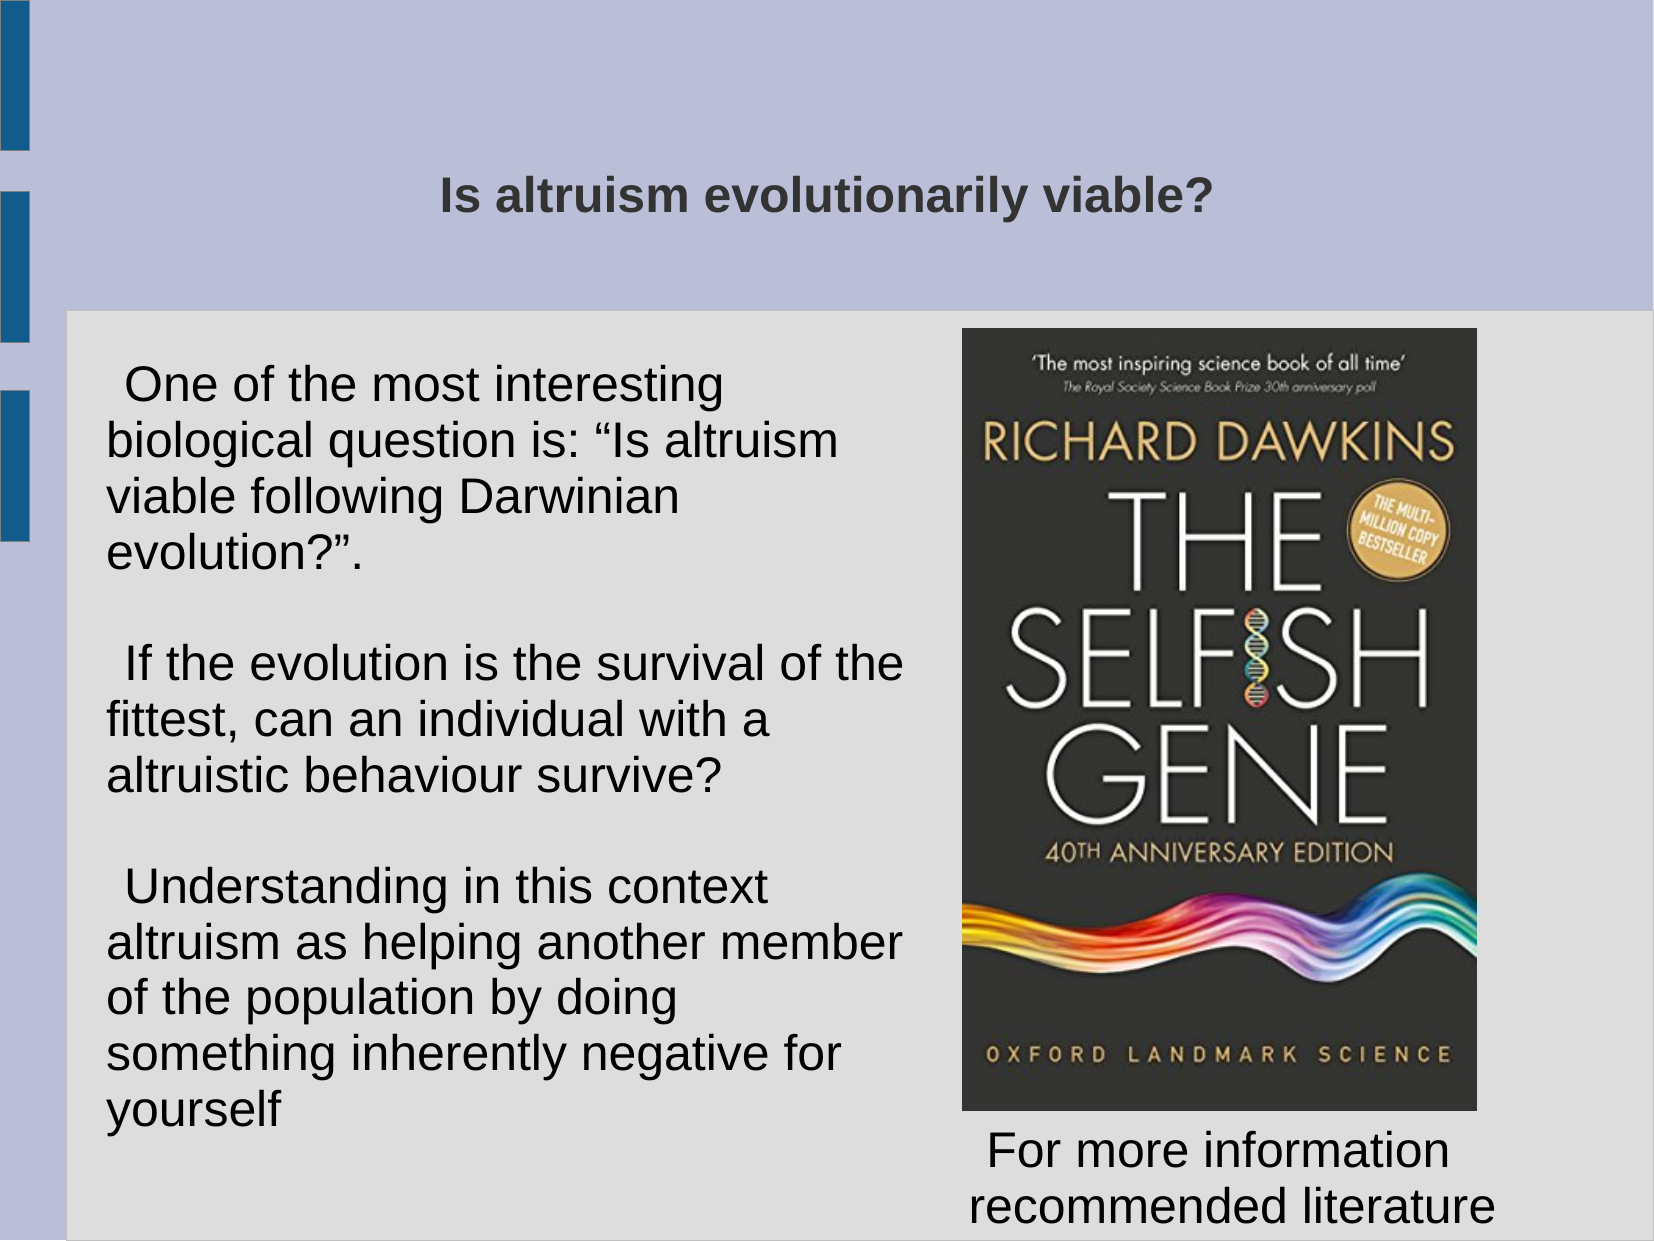

# Is altruism evolutionarily viable?
One of the most interesting biological question is: “Is altruism viable following Darwinian evolution?”.
If the evolution is the survival of the fittest, can an individual with a altruistic behaviour survive?
Understanding in this context altruism as helping another member of the population by doing something inherently negative for yourself
For more information recommended literature